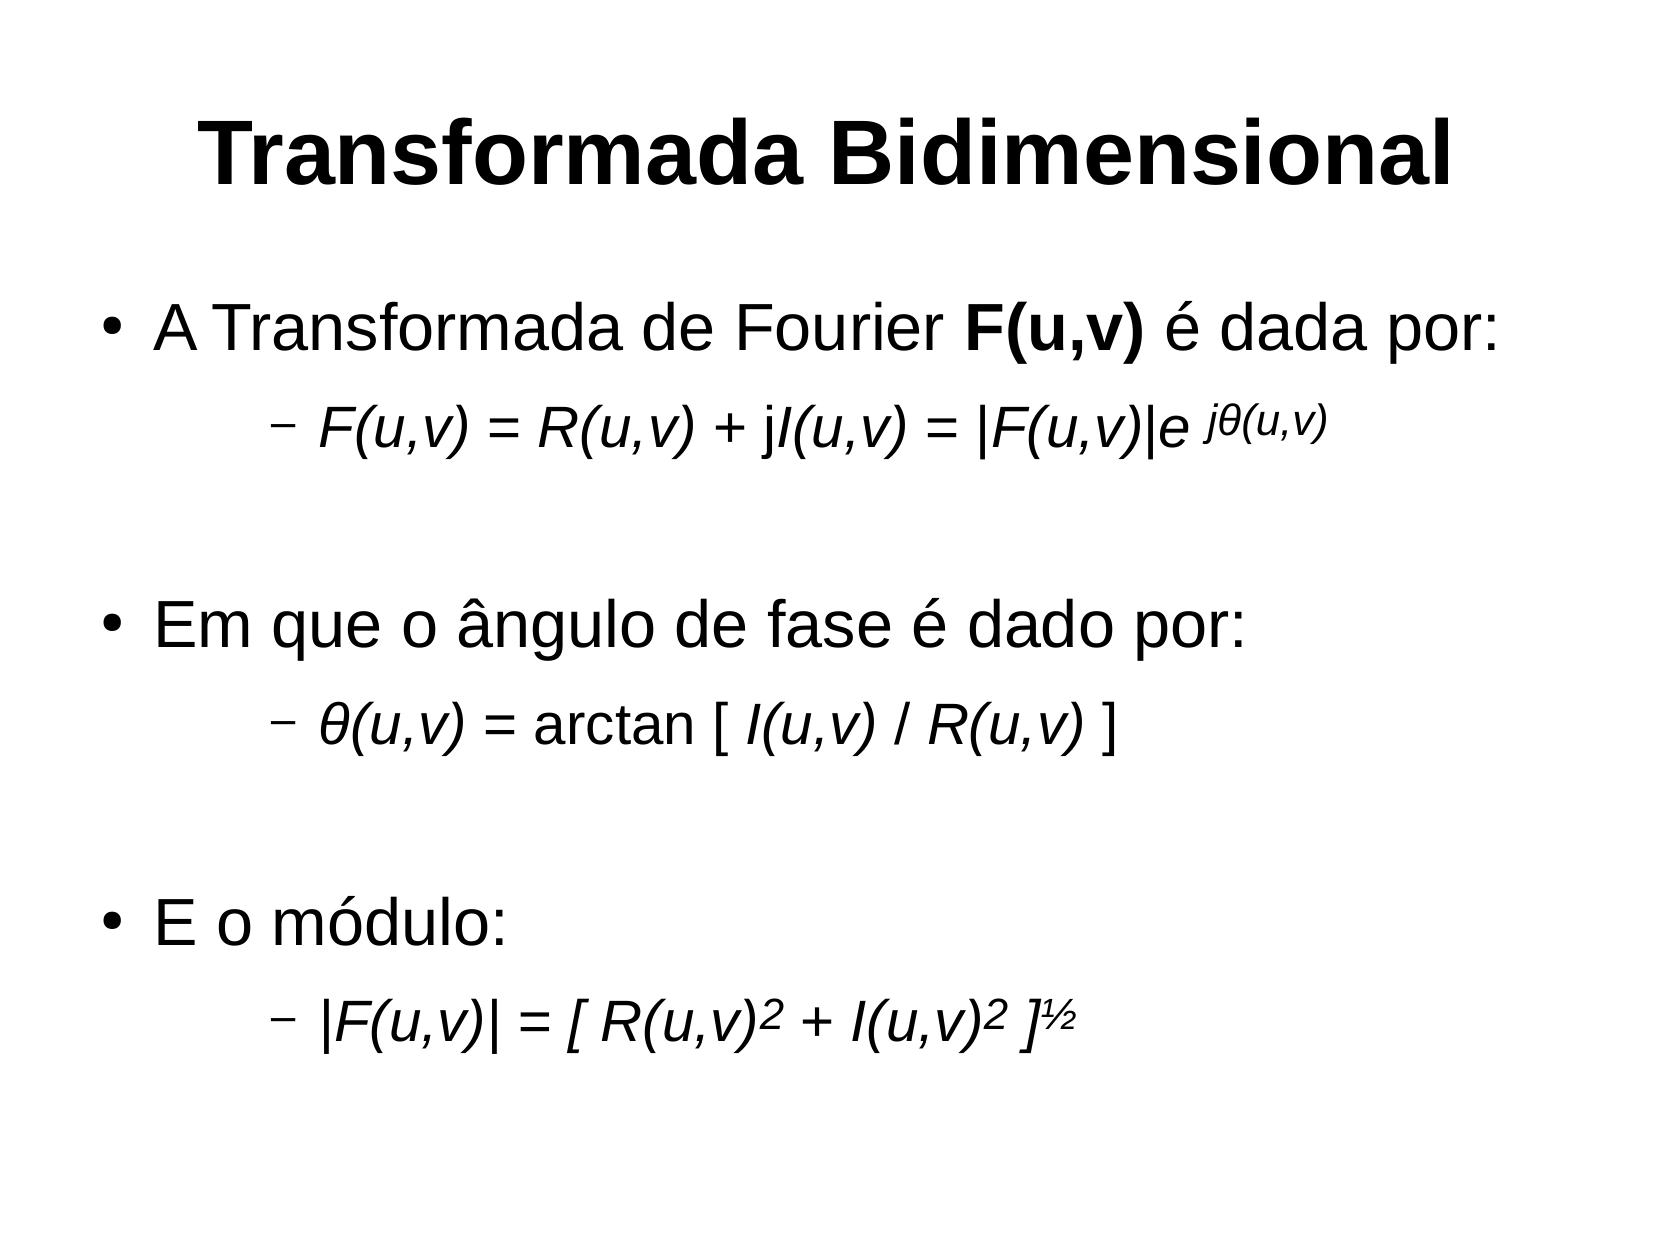

# Transformada Bidimensional
A Transformada de Fourier F(u,v) é dada por:
F(u,v) = R(u,v) + jI(u,v) = |F(u,v)|e jθ(u,v)
Em que o ângulo de fase é dado por:
θ(u,v) = arctan [ I(u,v) / R(u,v) ]
E o módulo:
|F(u,v)| = [ R(u,v)2 + I(u,v)2 ]½